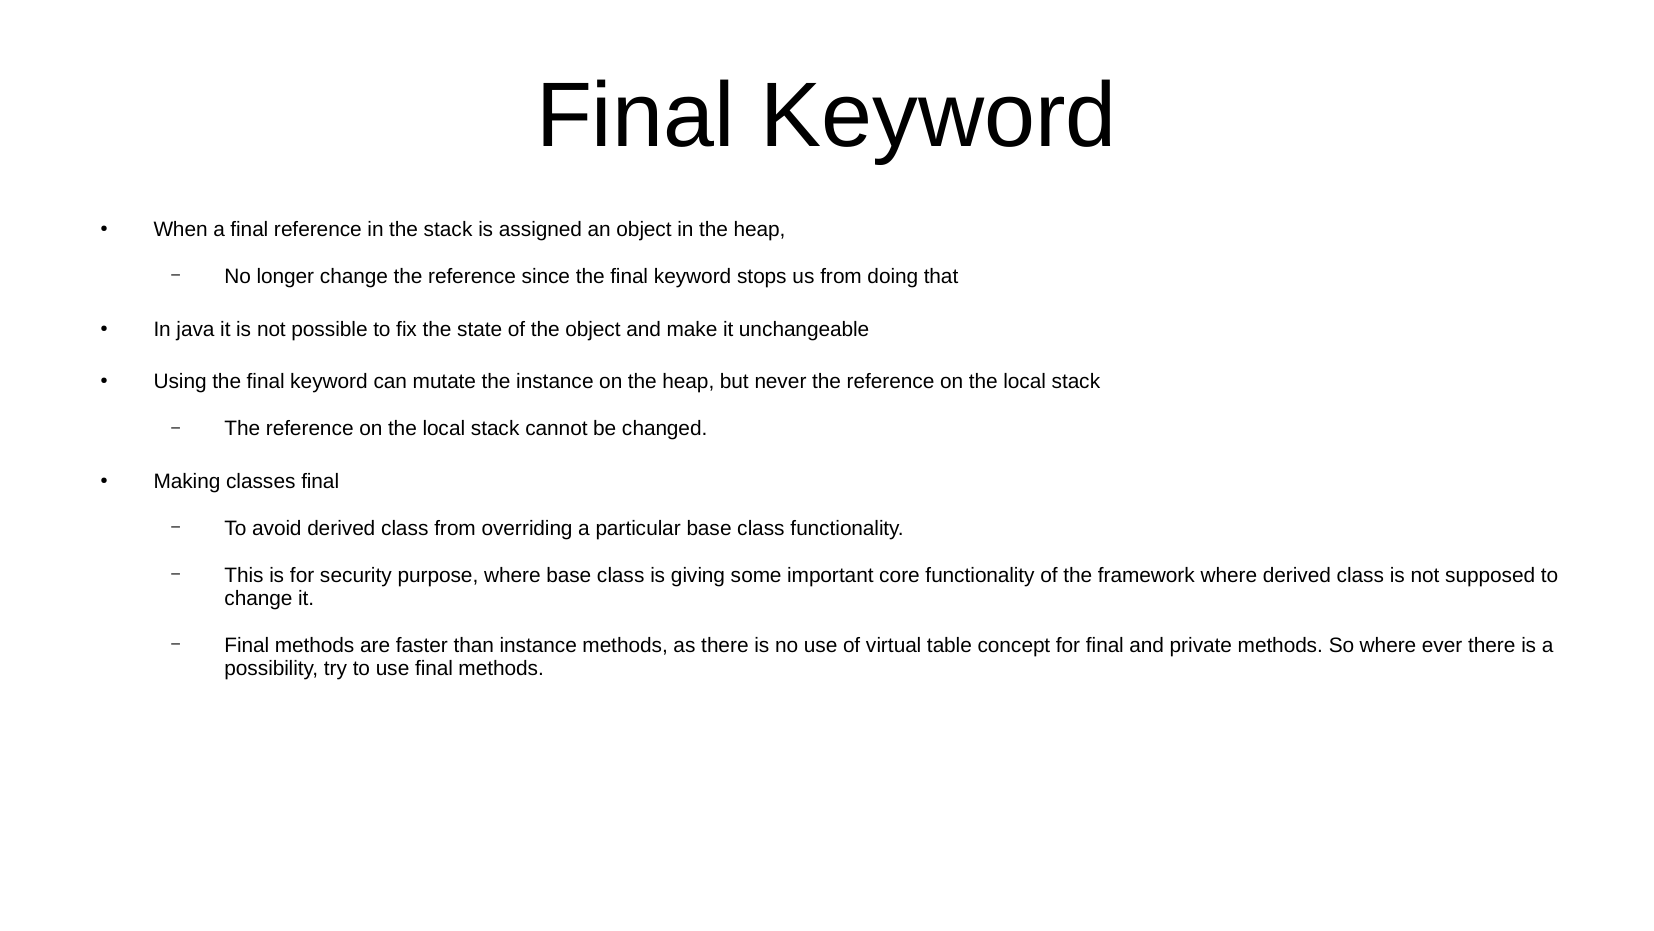

# Final Keyword
When a final reference in the stack is assigned an object in the heap,
No longer change the reference since the final keyword stops us from doing that
In java it is not possible to fix the state of the object and make it unchangeable
Using the final keyword can mutate the instance on the heap, but never the reference on the local stack
The reference on the local stack cannot be changed.
Making classes final
To avoid derived class from overriding a particular base class functionality.
This is for security purpose, where base class is giving some important core functionality of the framework where derived class is not supposed to change it.
Final methods are faster than instance methods, as there is no use of virtual table concept for final and private methods. So where ever there is a possibility, try to use final methods.